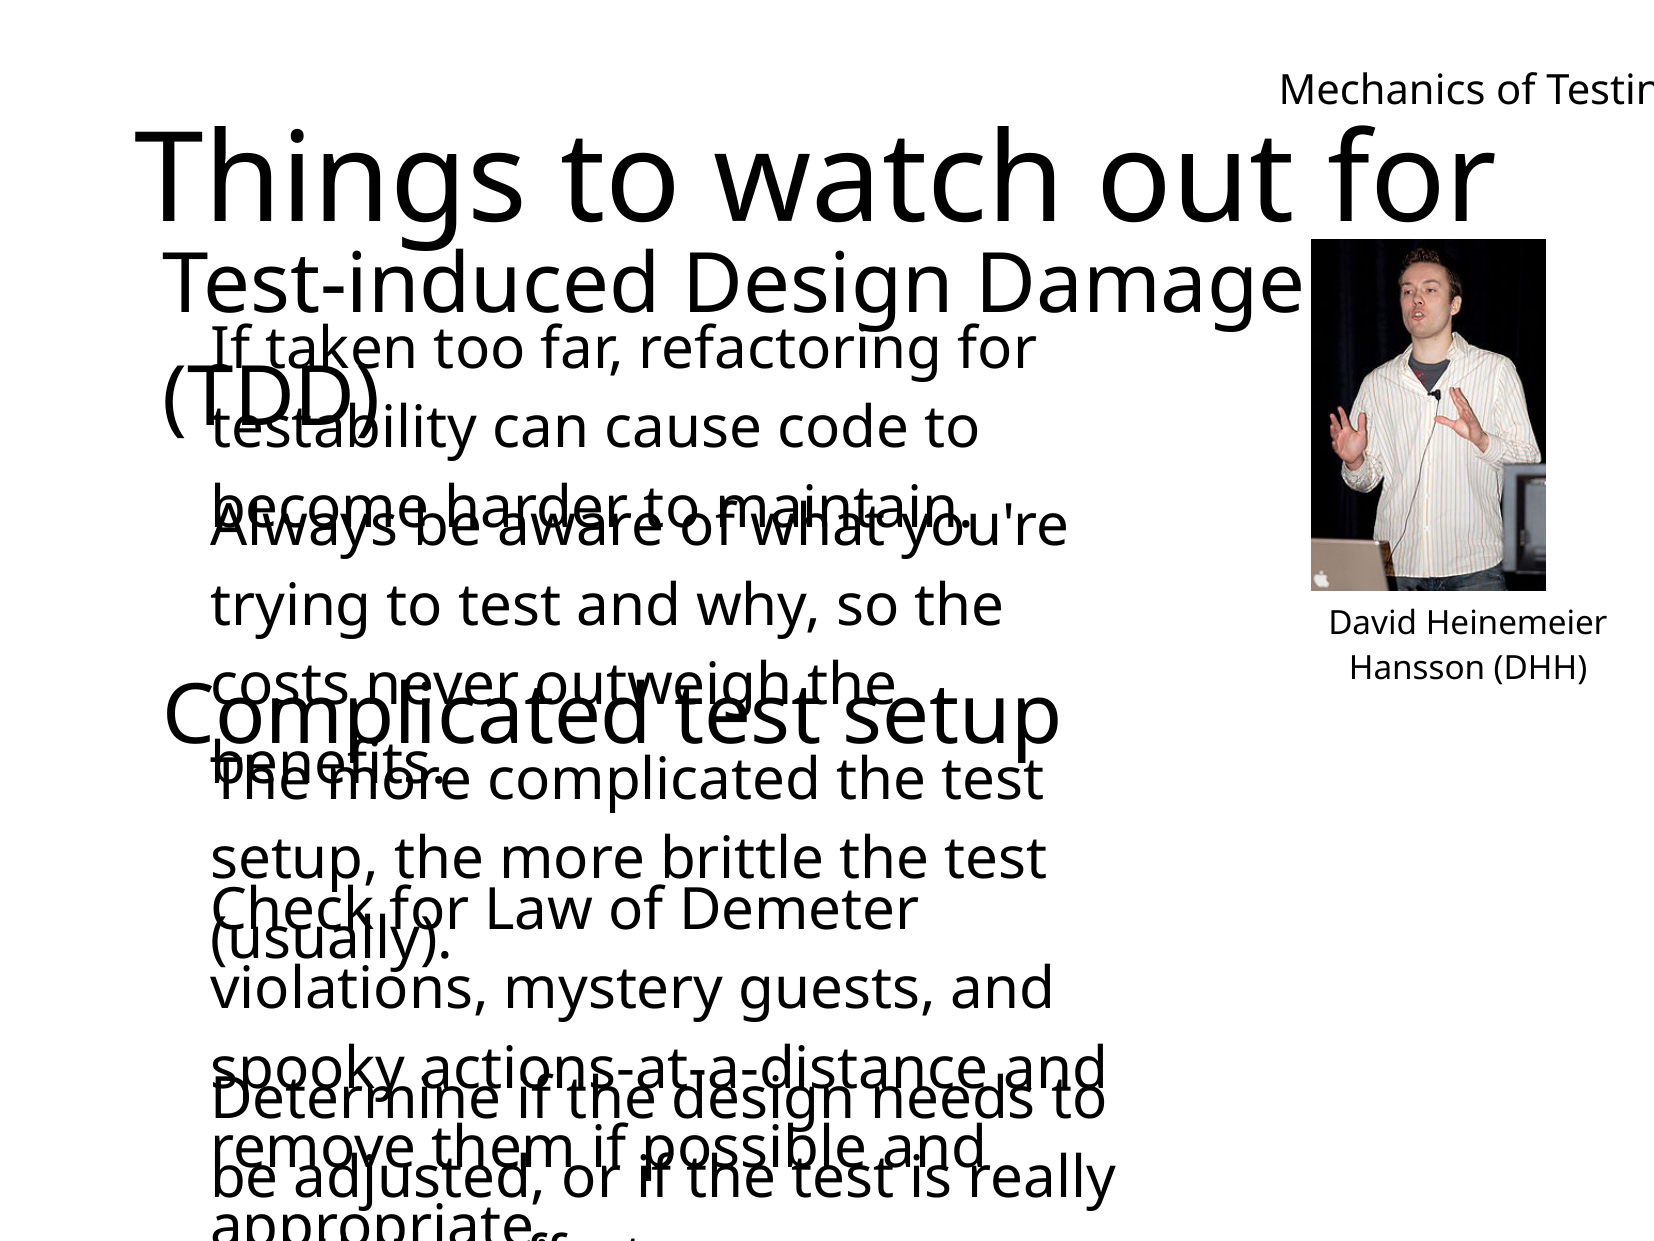

Mechanics of Testing
Things to watch out for
Test-induced Design Damage (TDD)
David Heinemeier
Hansson (DHH)
If taken too far, refactoring for testability can cause code to become harder to maintain.
Always be aware of what you're trying to test and why, so the costs never outweigh the benefits.
Complicated test setup
The more complicated the test setup, the more brittle the test (usually).
Check for Law of Demeter violations, mystery guests, and spooky actions-at-a-distance and remove them if possible and appropriate.
Determine if the design needs to be adjusted, or if the test is really worth the effort.